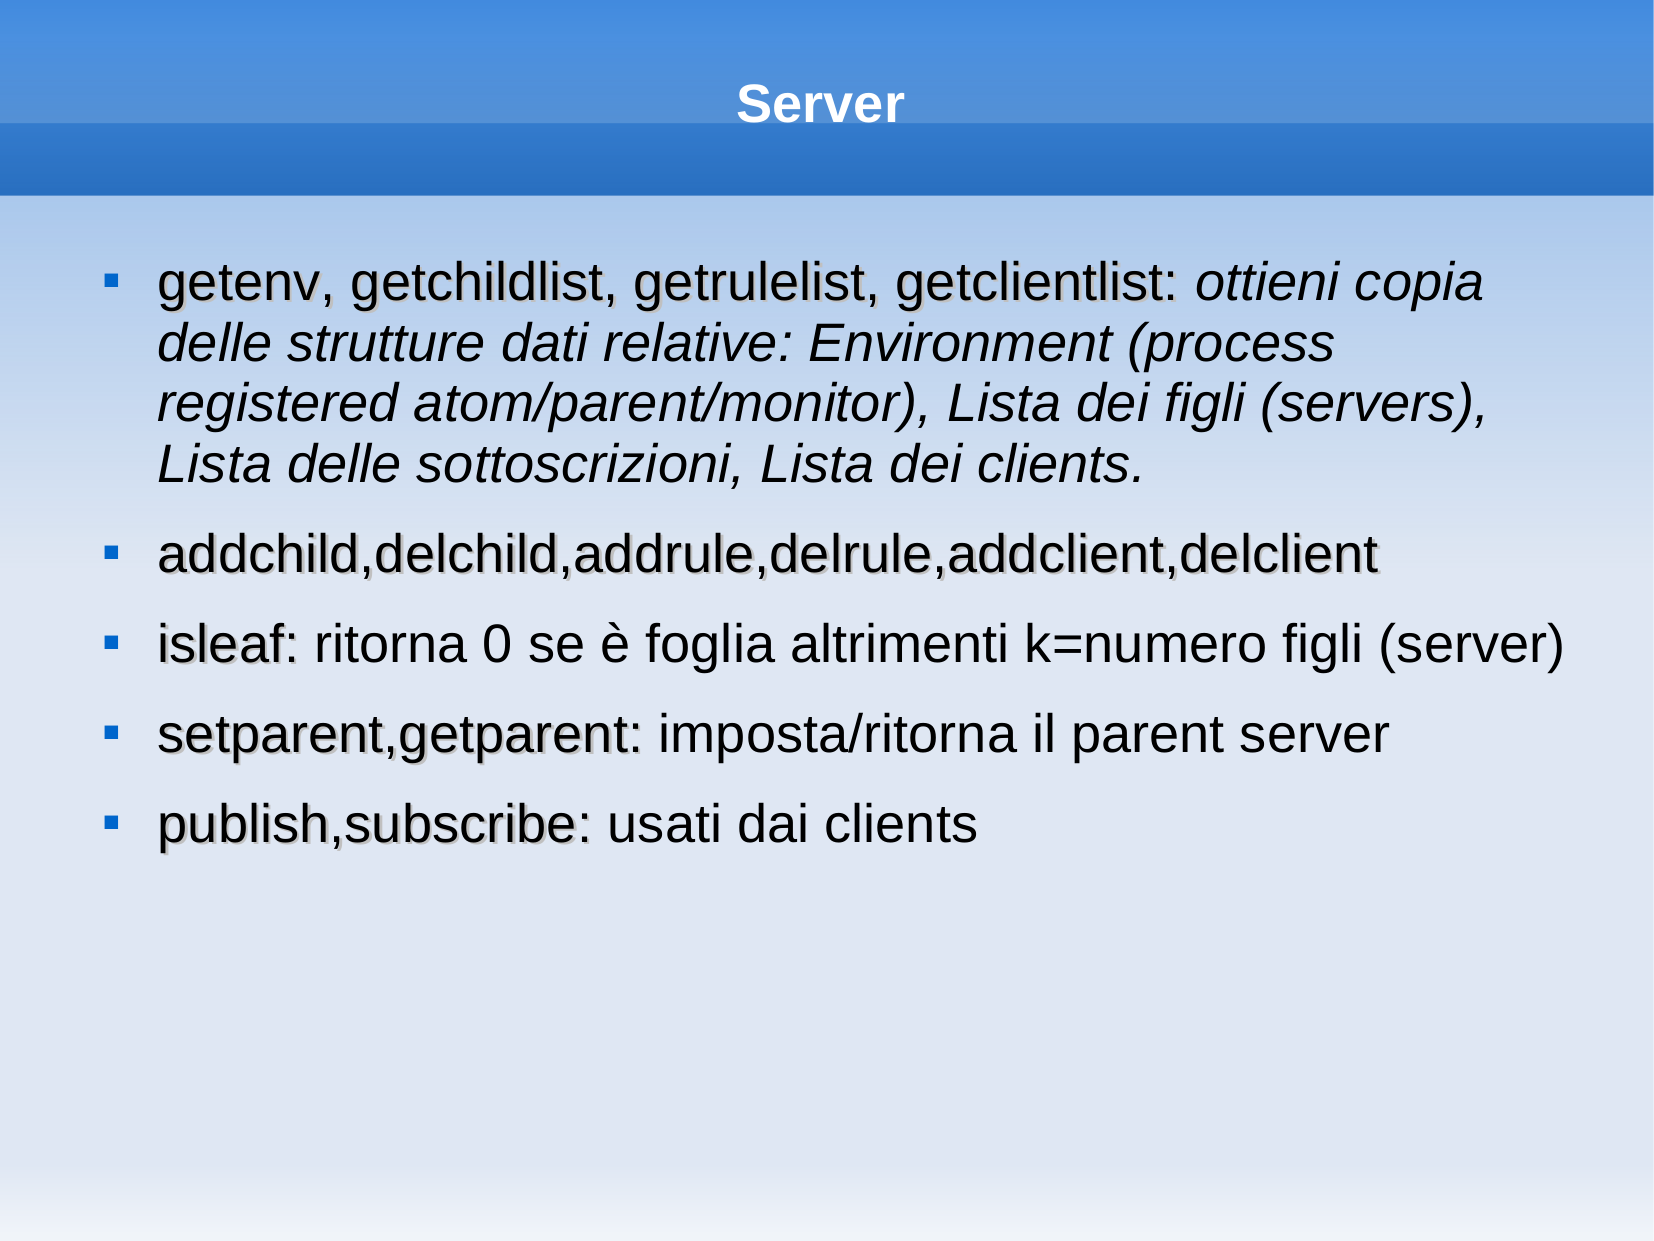

# Server
getenv, getchildlist, getrulelist, getclientlist: ottieni copia delle strutture dati relative: Environment (process registered atom/parent/monitor), Lista dei figli (servers), Lista delle sottoscrizioni, Lista dei clients.
addchild,delchild,addrule,delrule,addclient,delclient
isleaf: ritorna 0 se è foglia altrimenti k=numero figli (server)
setparent,getparent: imposta/ritorna il parent server
publish,subscribe: usati dai clients